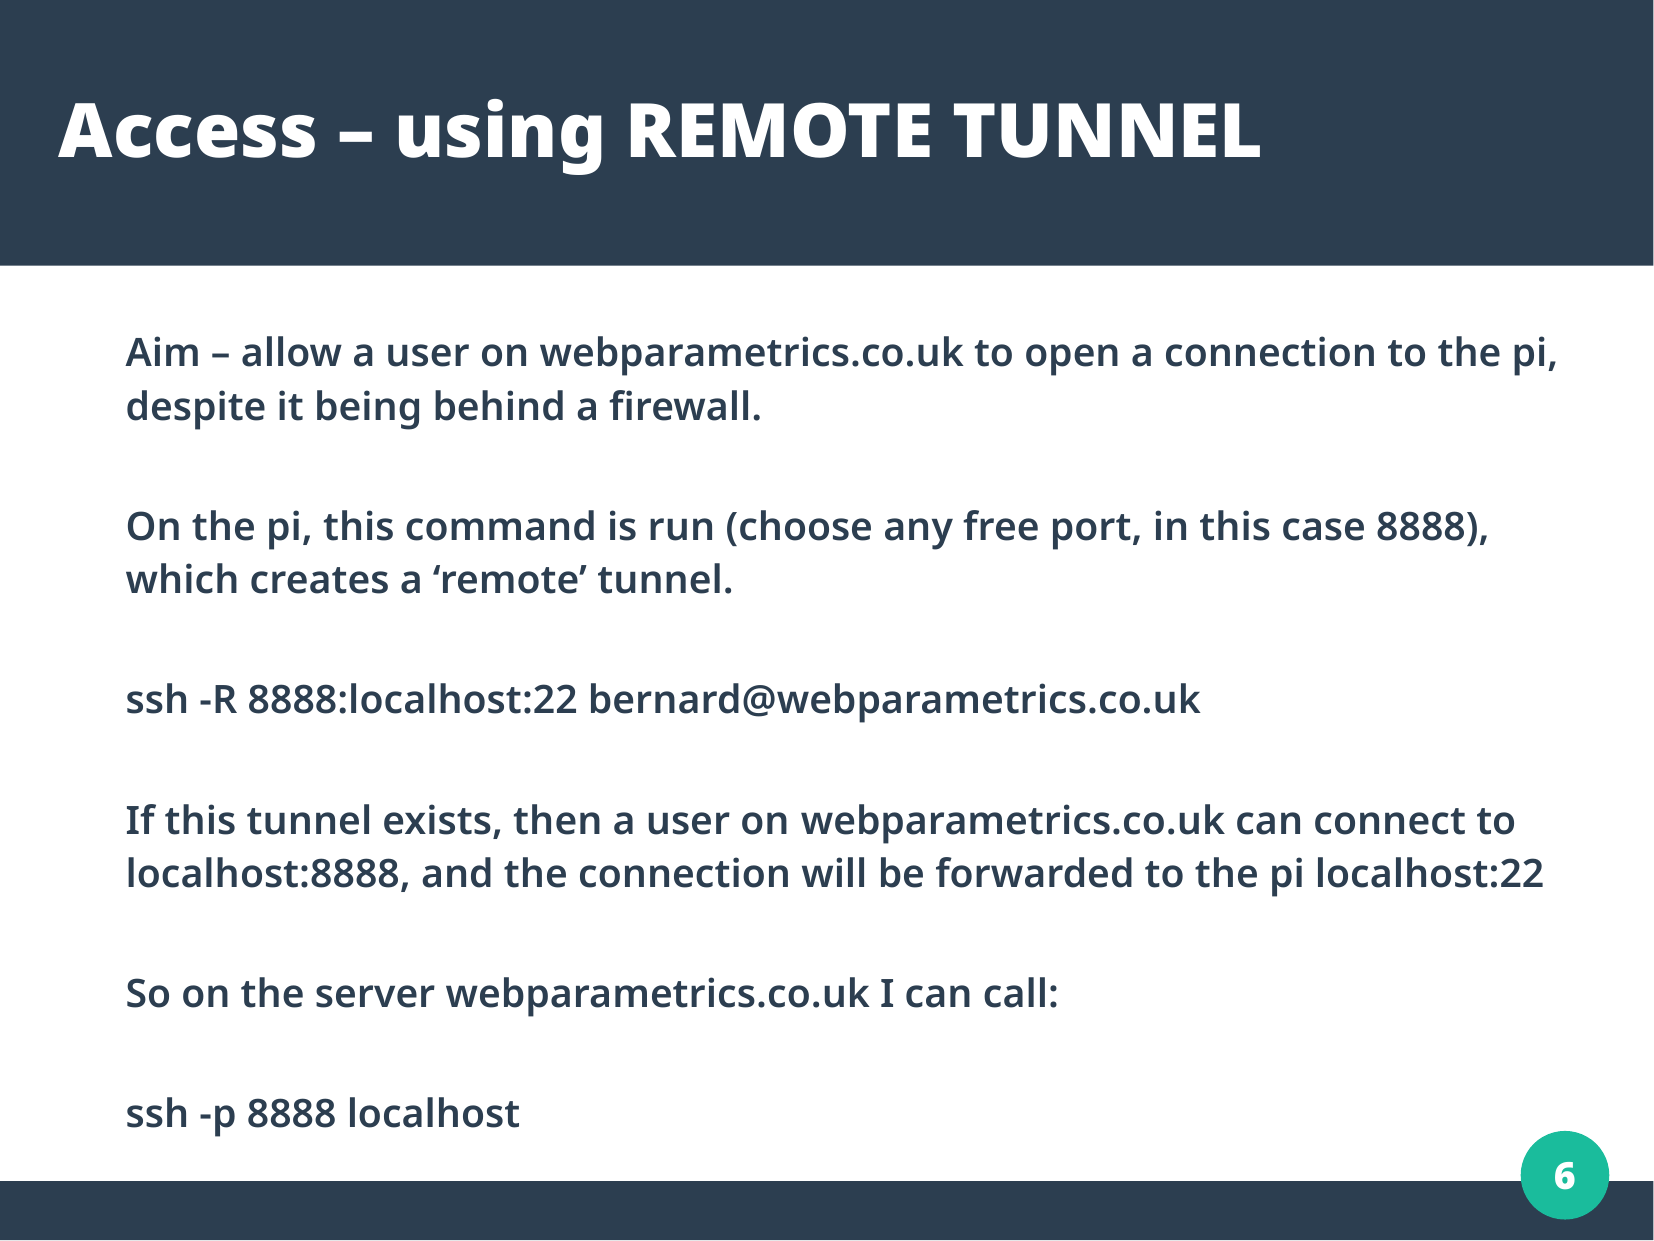

# Access – using REMOTE TUNNEL
Aim – allow a user on webparametrics.co.uk to open a connection to the pi, despite it being behind a firewall.
On the pi, this command is run (choose any free port, in this case 8888), which creates a ‘remote’ tunnel.
ssh -R 8888:localhost:22 bernard@webparametrics.co.uk
If this tunnel exists, then a user on webparametrics.co.uk can connect to localhost:8888, and the connection will be forwarded to the pi localhost:22
So on the server webparametrics.co.uk I can call:
ssh -p 8888 localhost
6